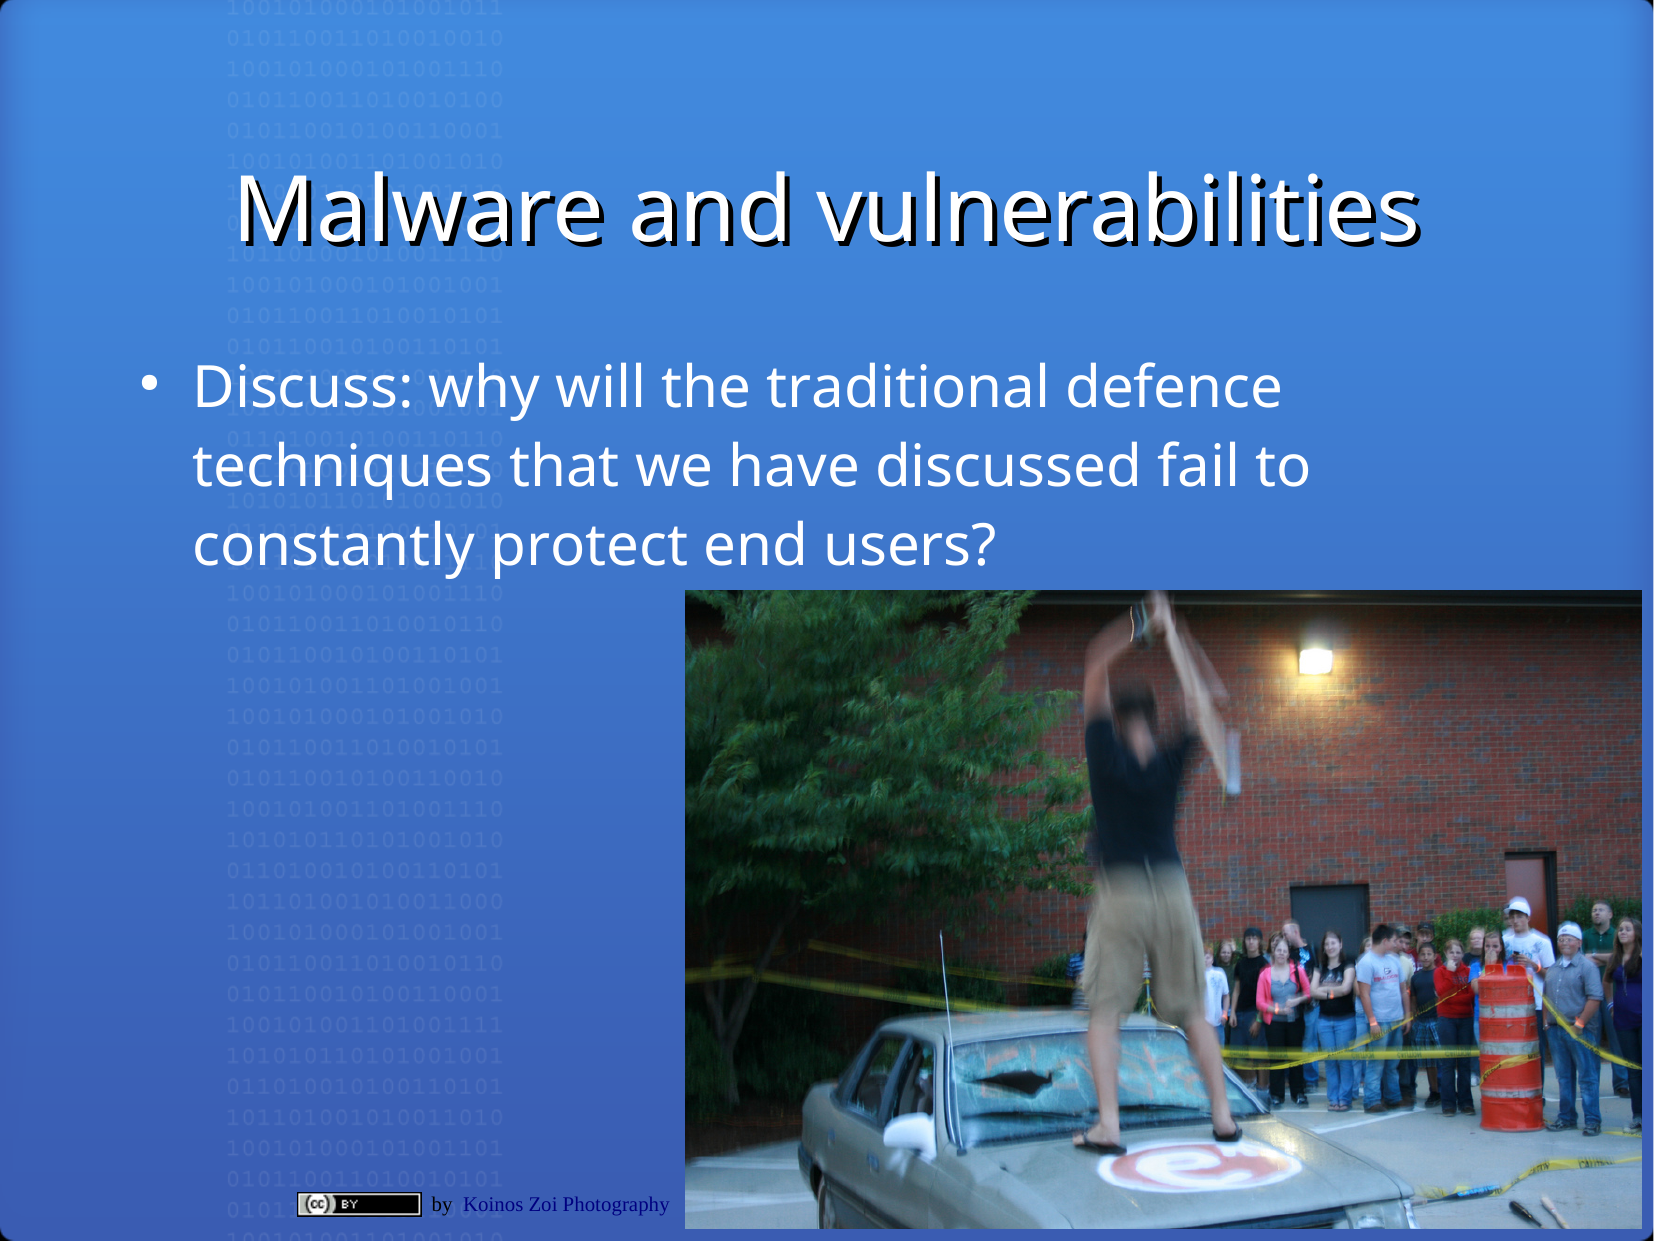

# Malware and vulnerabilities
Discuss: why will the traditional defence techniques that we have discussed fail to constantly protect end users?
  by  Koinos Zoi Photography